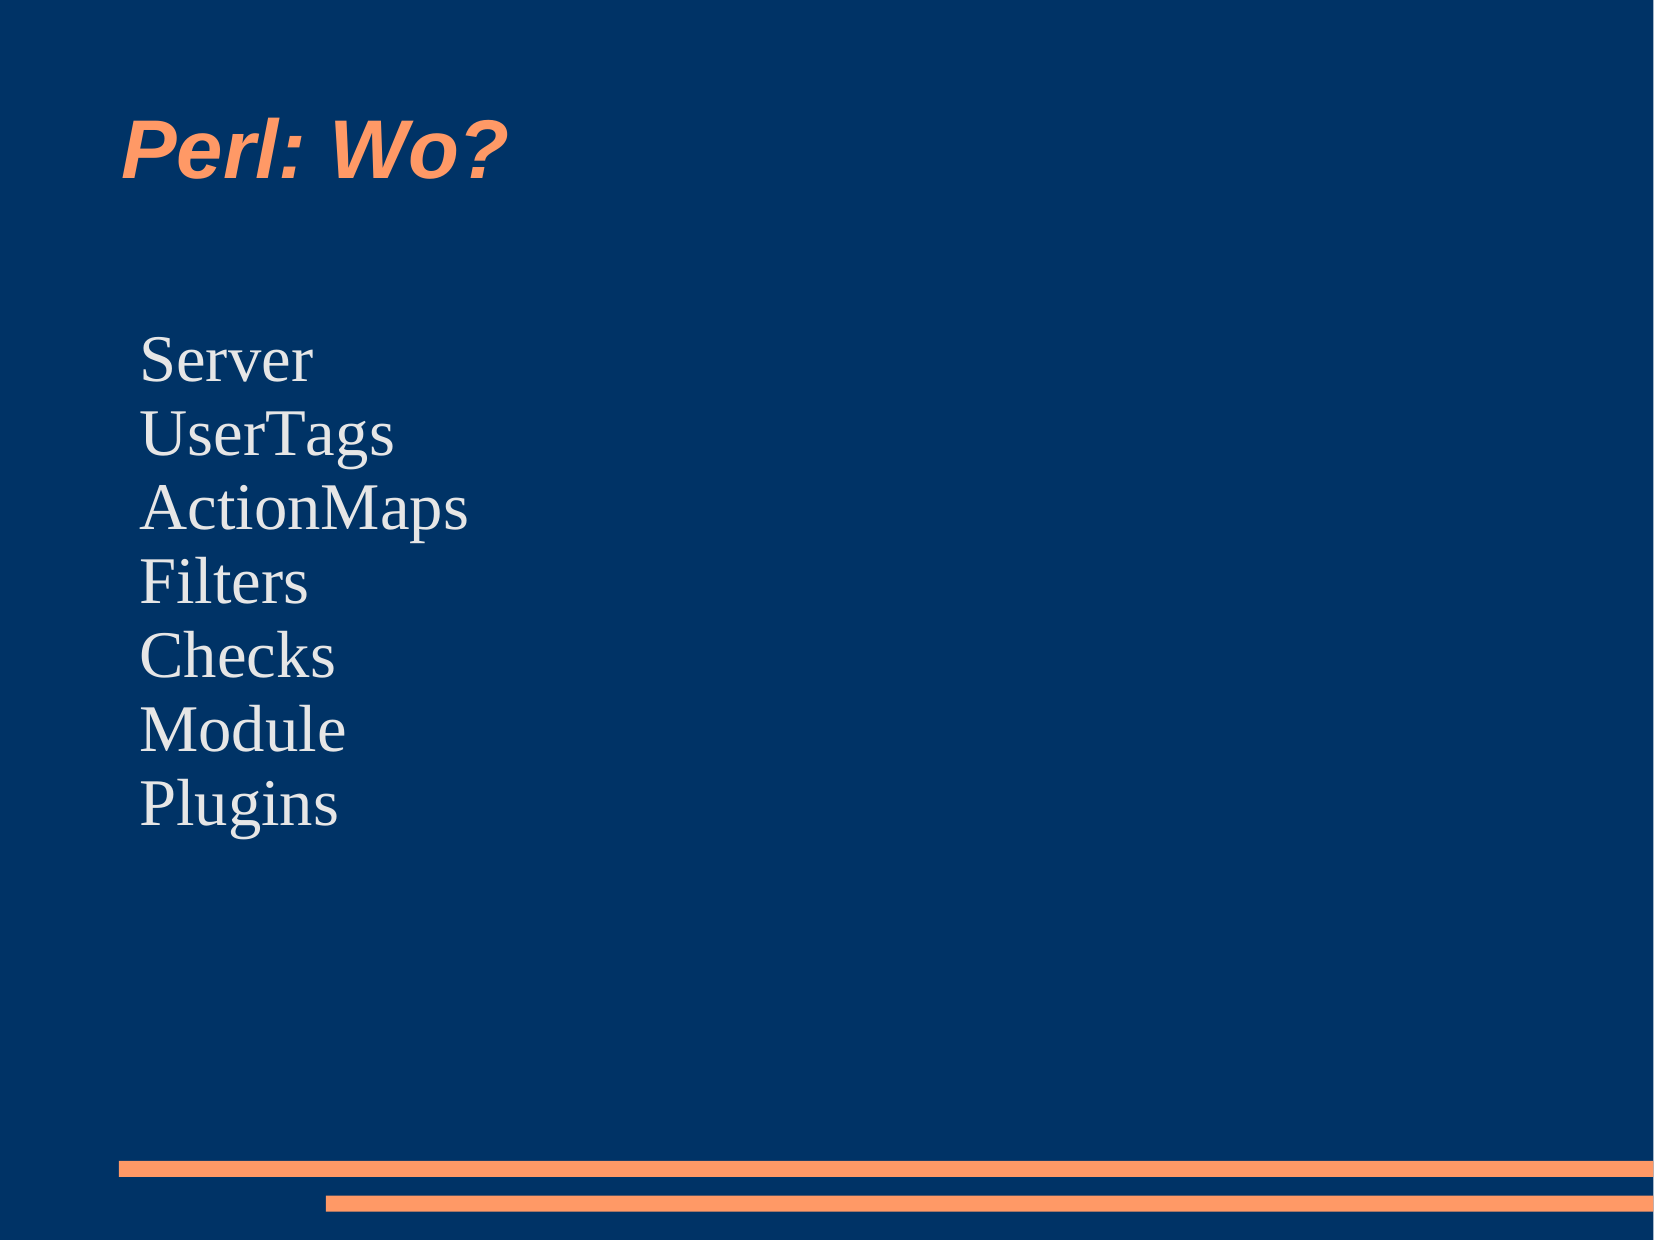

# Perl: Wo?
Server
UserTags
ActionMaps
Filters
Checks
Module
Plugins